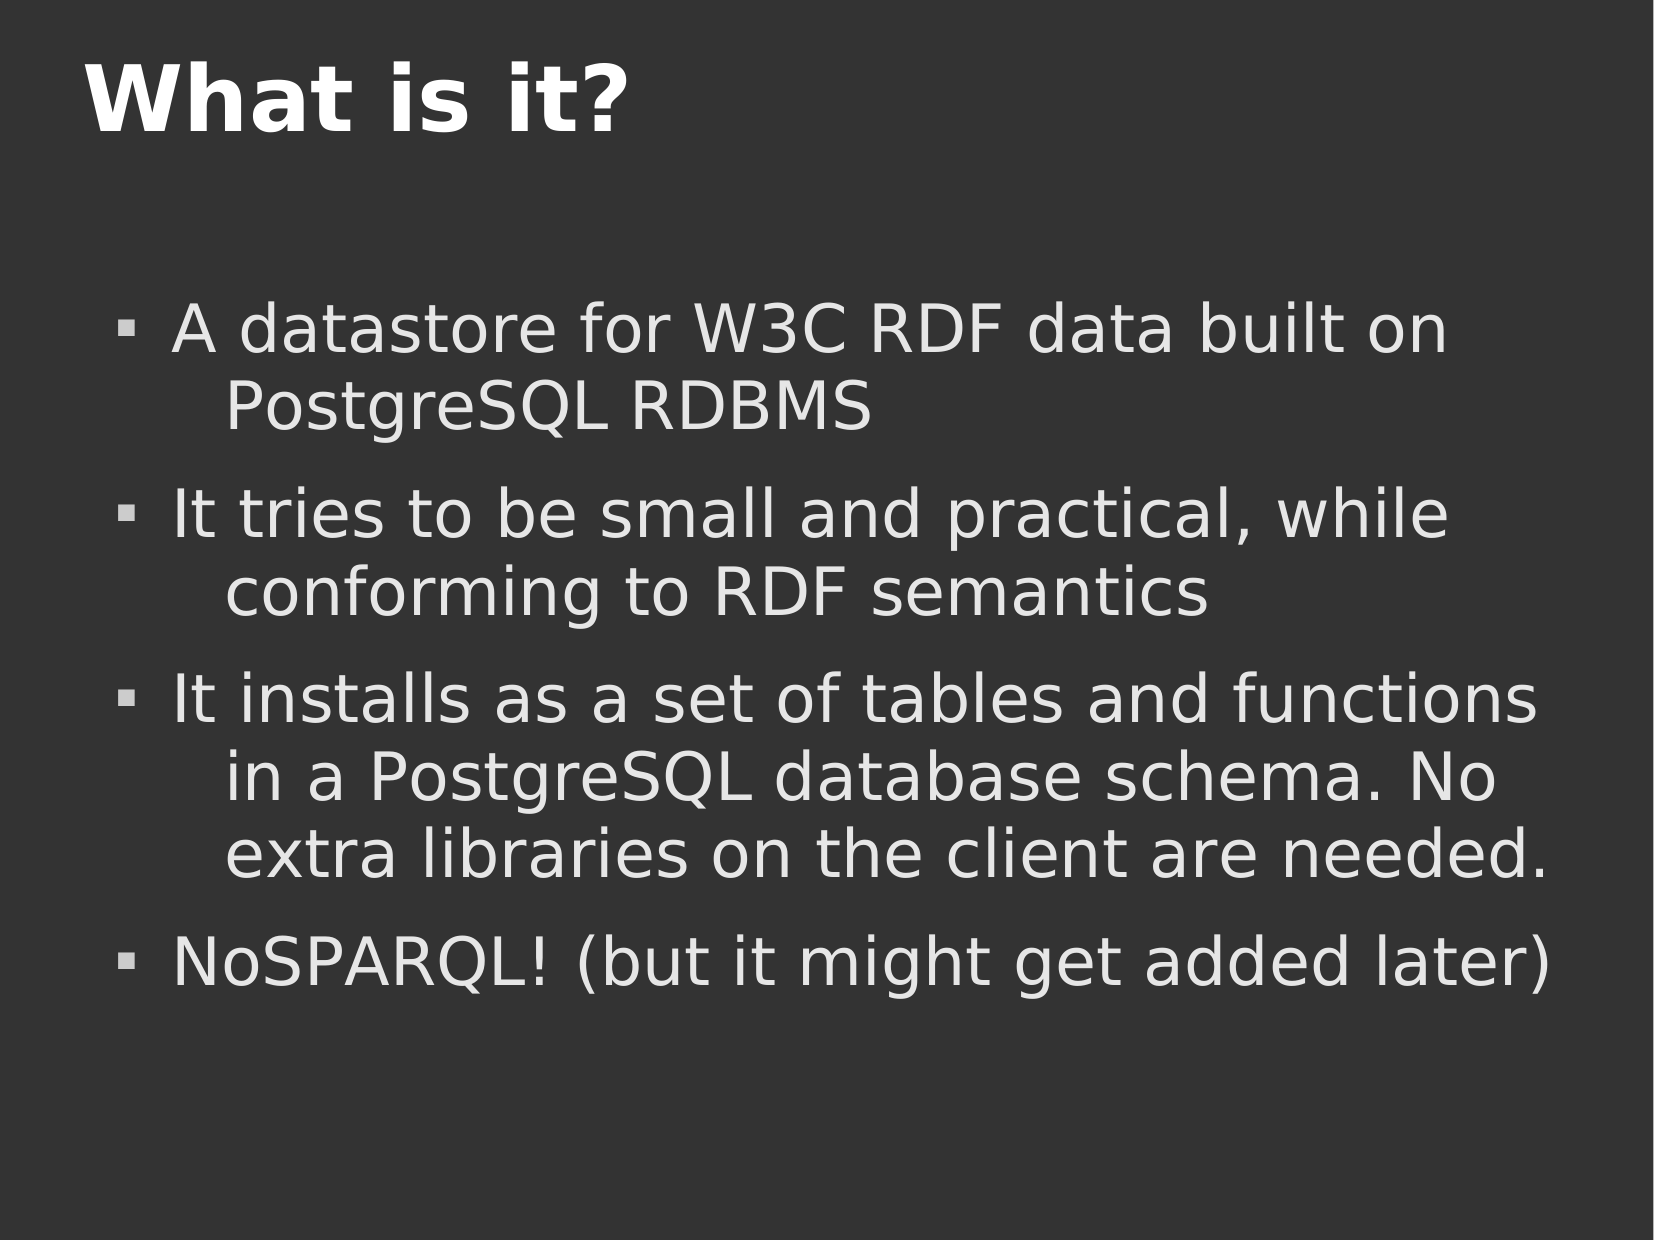

# What is it?
A datastore for W3C RDF data built on PostgreSQL RDBMS
It tries to be small and practical, while conforming to RDF semantics
It installs as a set of tables and functions in a PostgreSQL database schema. No extra libraries on the client are needed.
NoSPARQL! (but it might get added later)